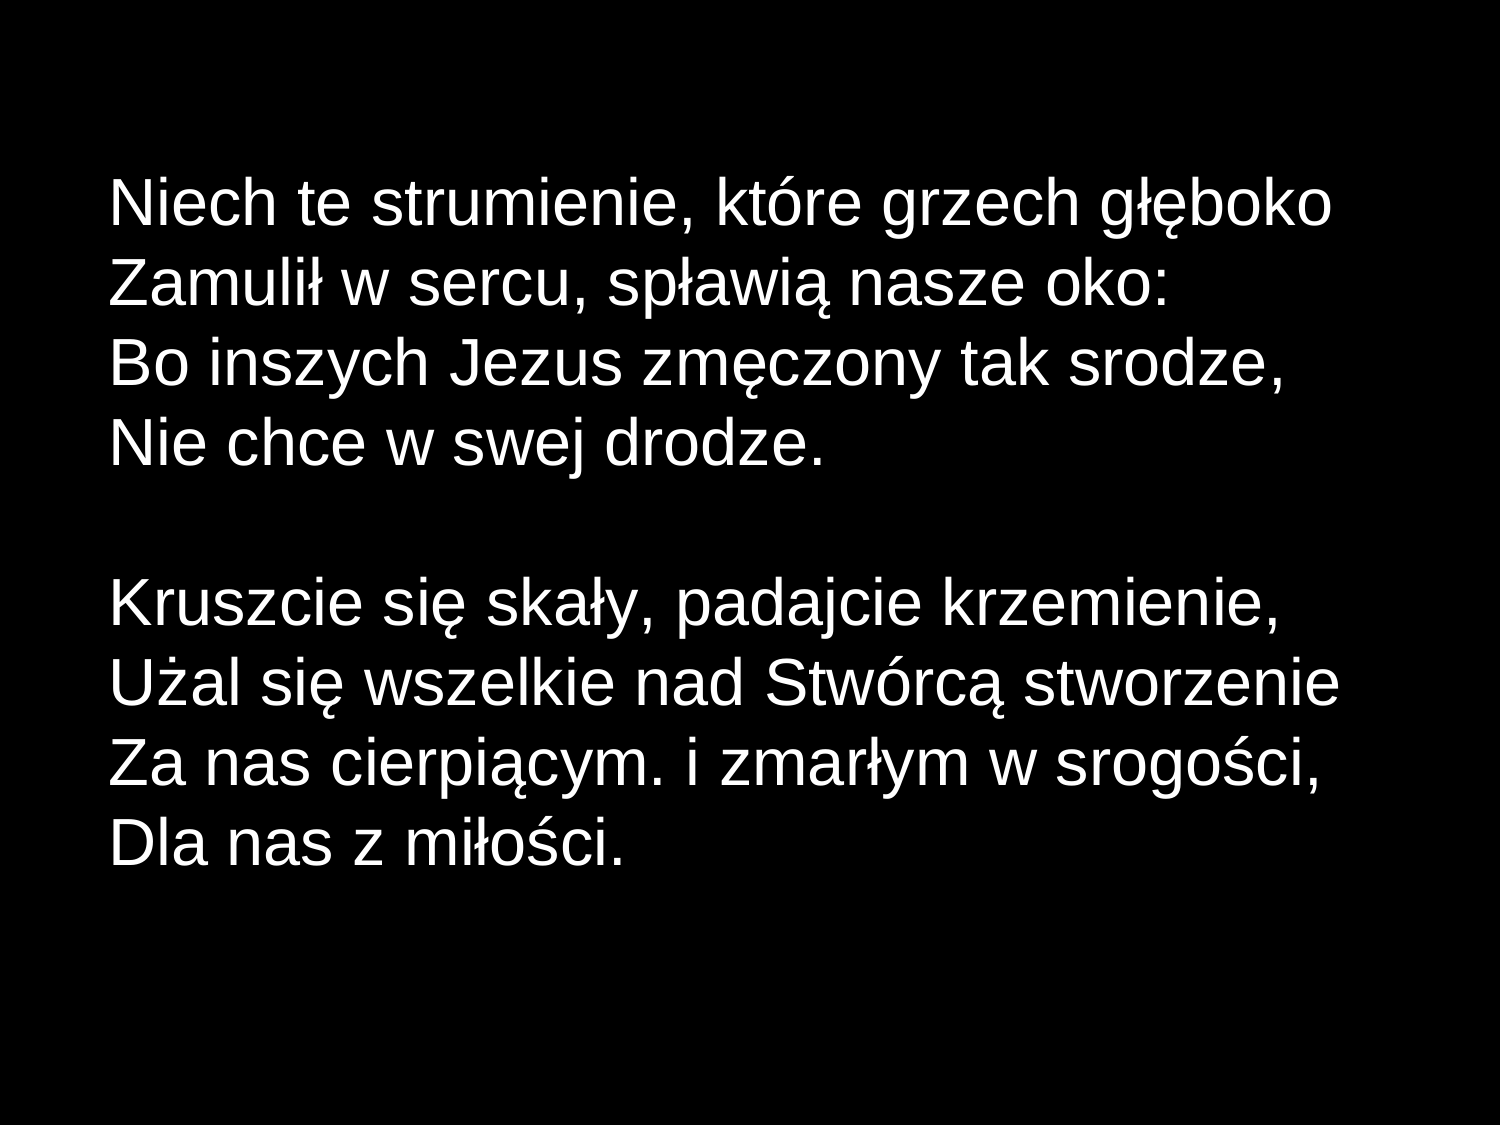

Niech te strumienie, które grzech głęboko
Zamulił w sercu, spławią nasze oko:
Bo inszych Jezus zmęczony tak srodze,
Nie chce w swej drodze.
Kruszcie się skały, padajcie krzemienie,
Użal się wszelkie nad Stwórcą stworzenie
Za nas cierpiącym. i zmarłym w srogości,
Dla nas z miłości.